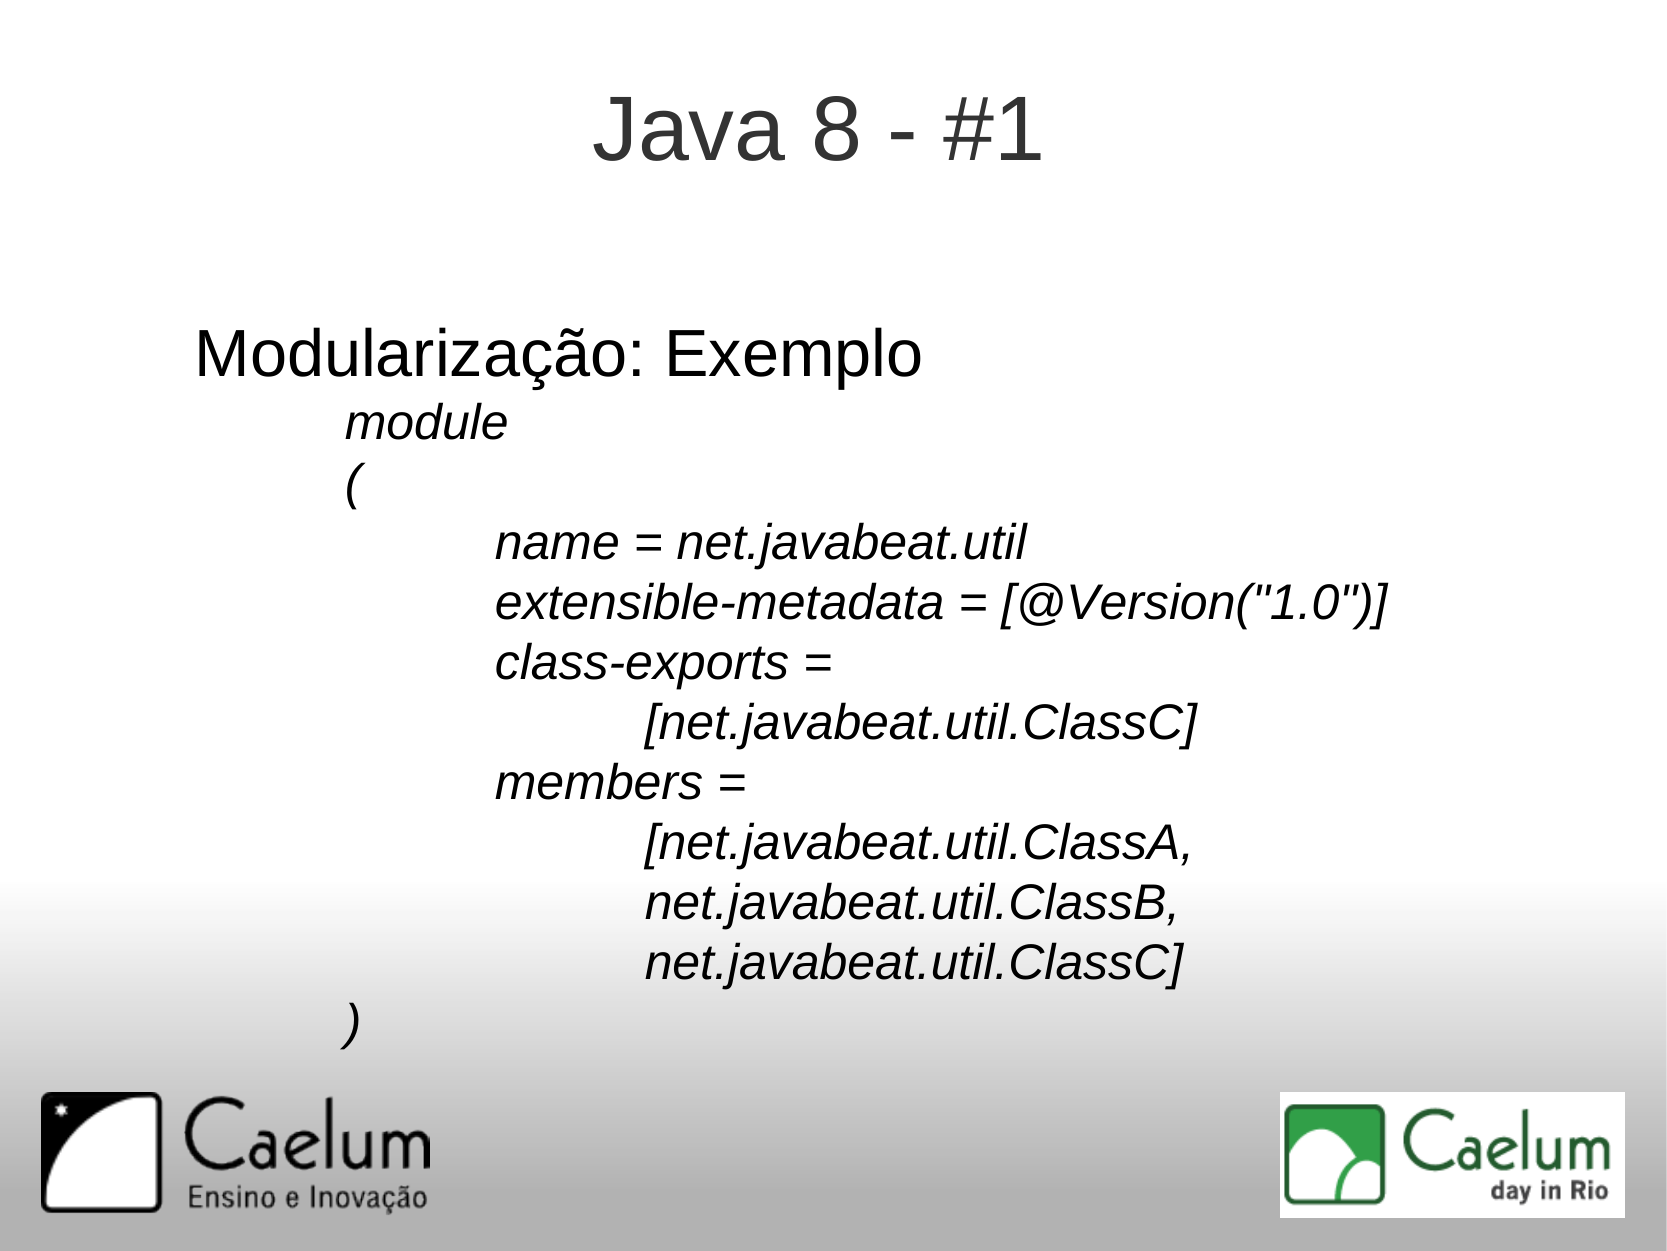

# Java 8 - #1
Modularização: Exemplo
	module
	(
 		name = net.javabeat.util
 		extensible-metadata = [@Version("1.0")]
 		class-exports =
 		[net.javabeat.util.ClassC]
 		members =
 		[net.javabeat.util.ClassA,
 		net.javabeat.util.ClassB,
 		net.javabeat.util.ClassC]
	)